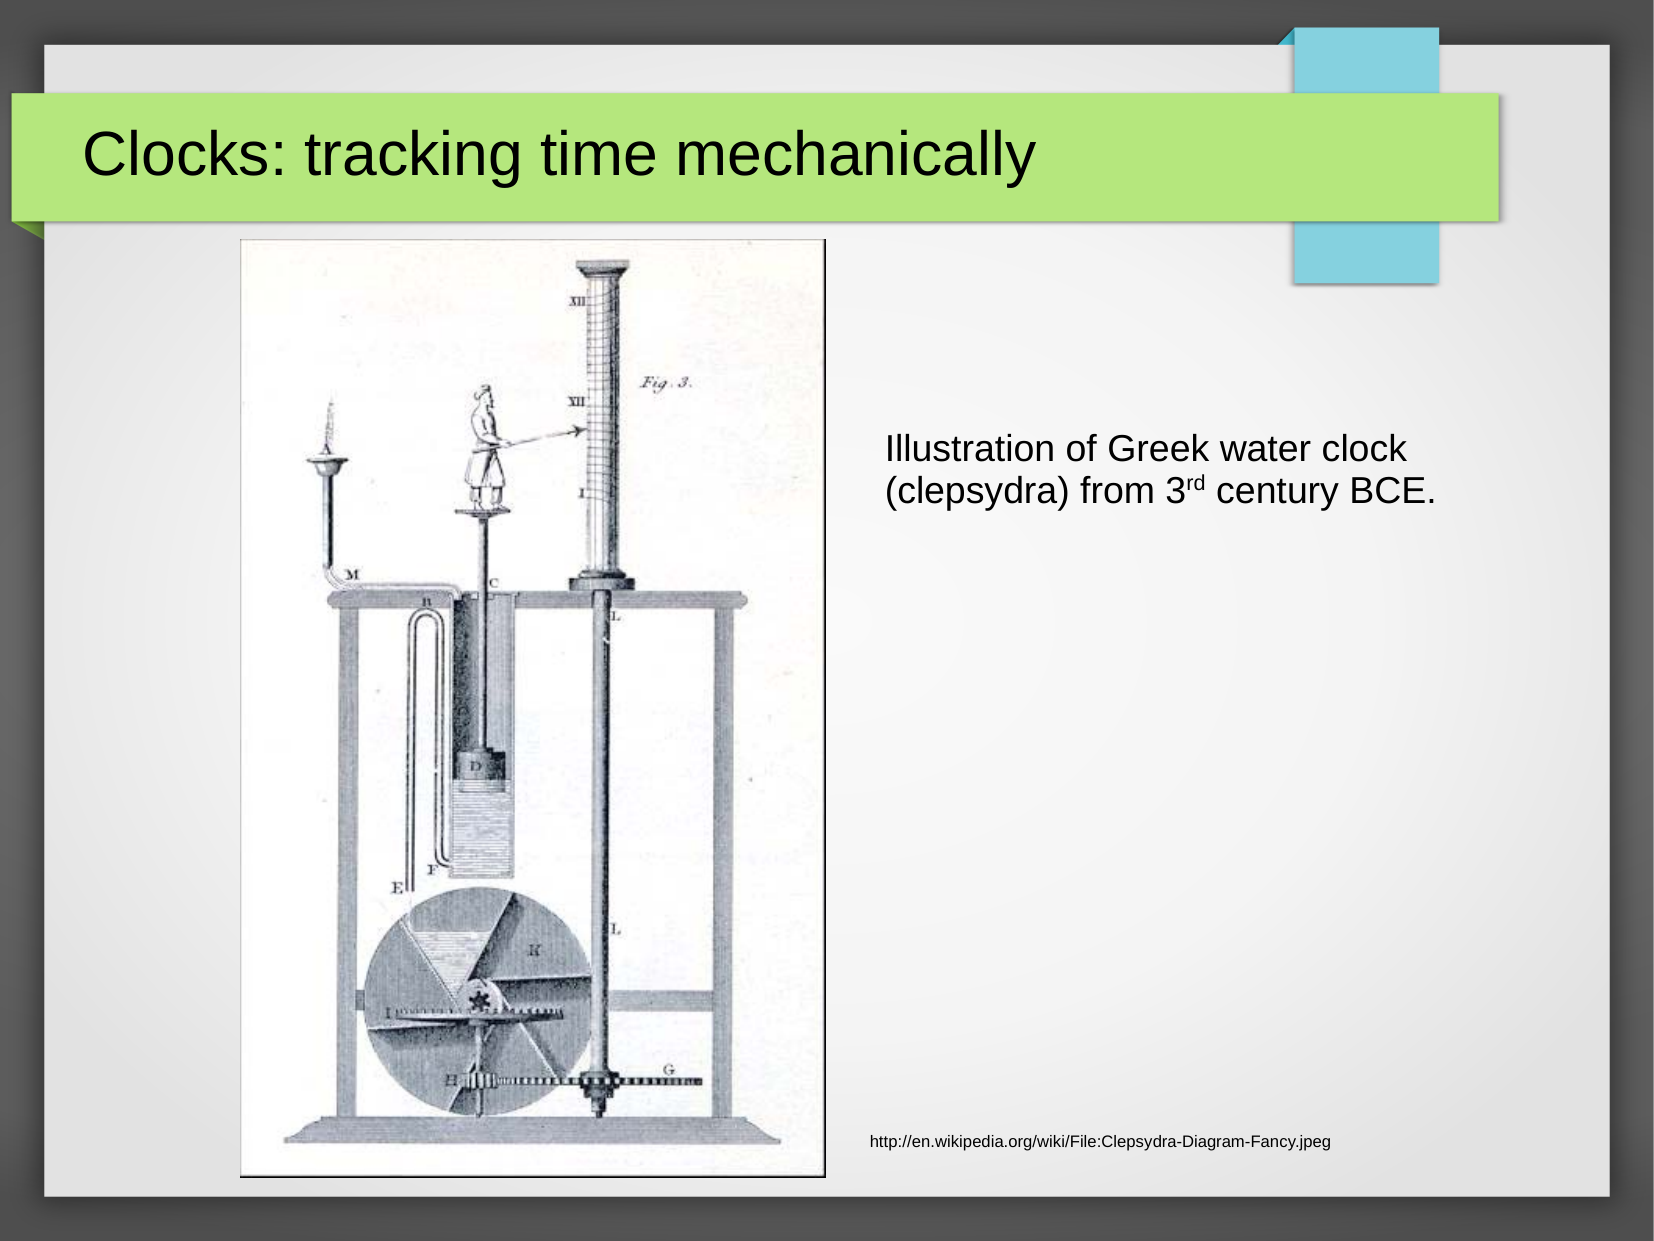

# Clocks: tracking time mechanically
Illustration of Greek water clock (clepsydra) from 3rd century BCE.
http://en.wikipedia.org/wiki/File:Clepsydra-Diagram-Fancy.jpeg